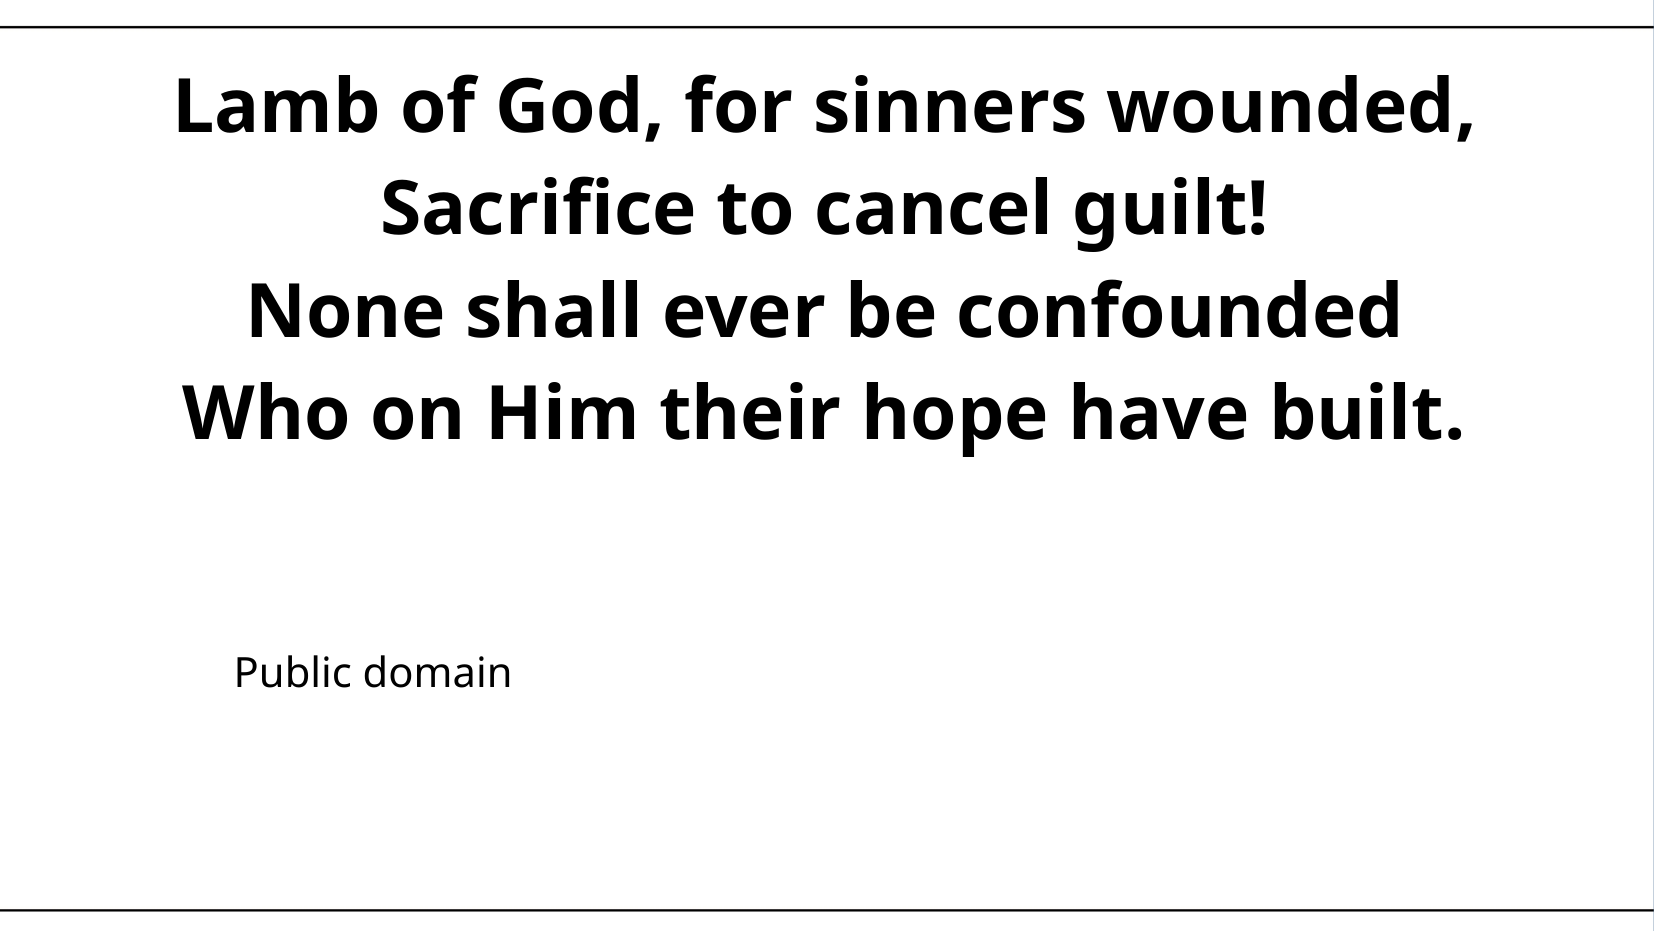

Lamb of God, for sinners wounded,
Sacrifice to cancel guilt!
None shall ever be confounded
Who on Him their hope have built.
 Public domain